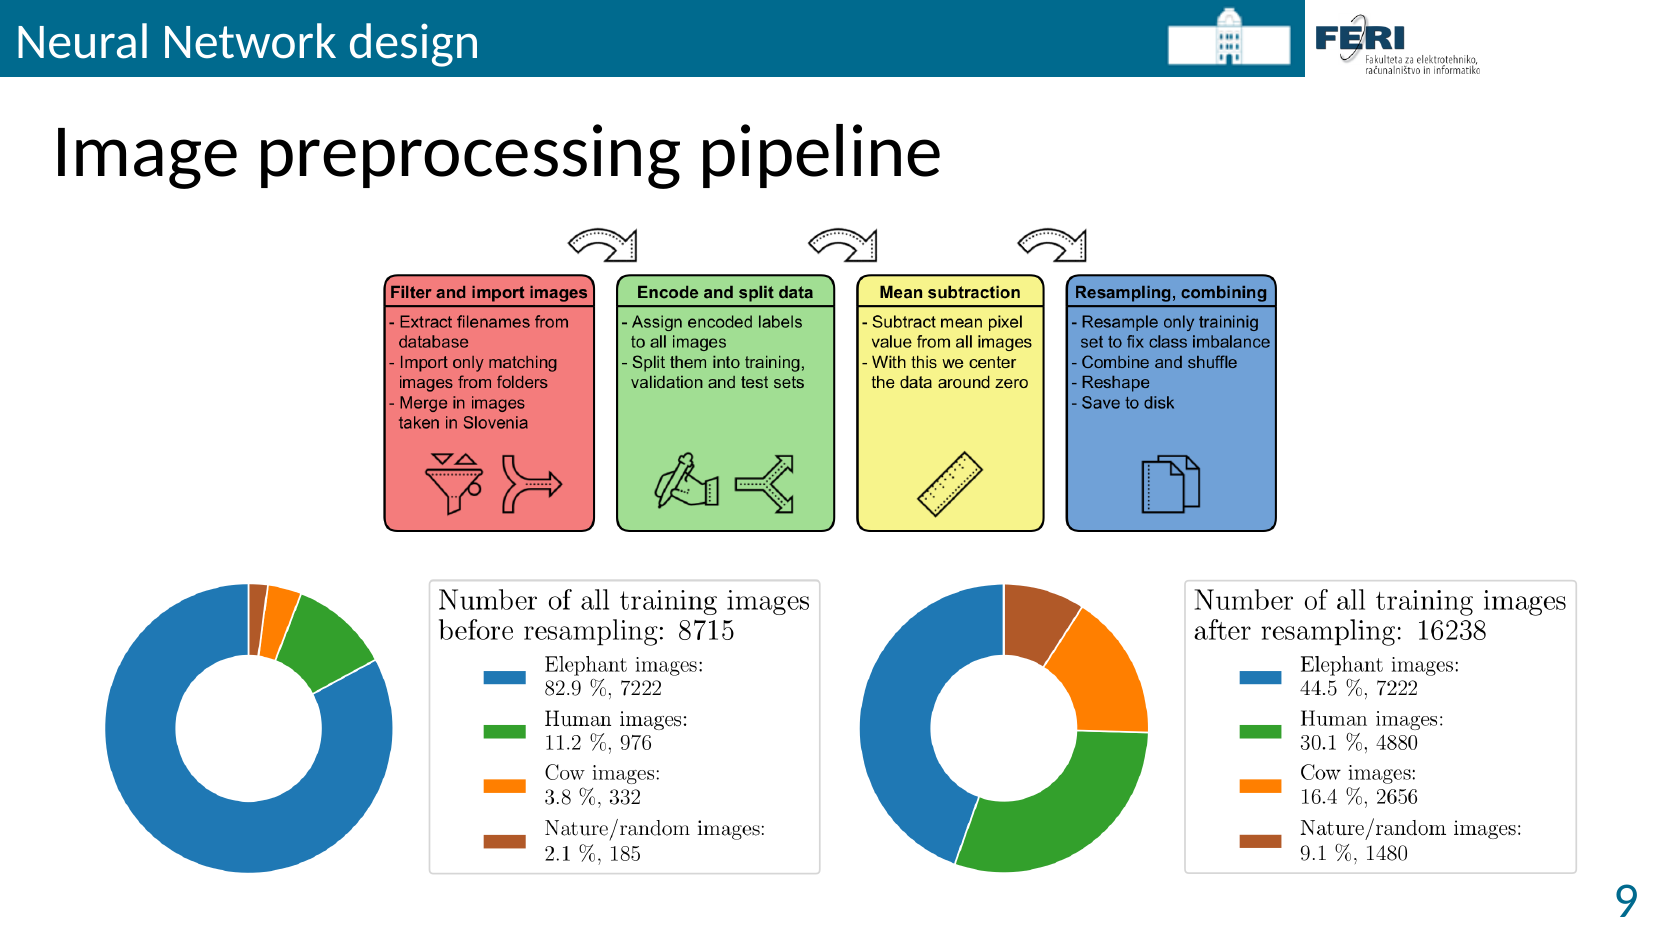

Neural Network design
# Image preprocessing pipeline